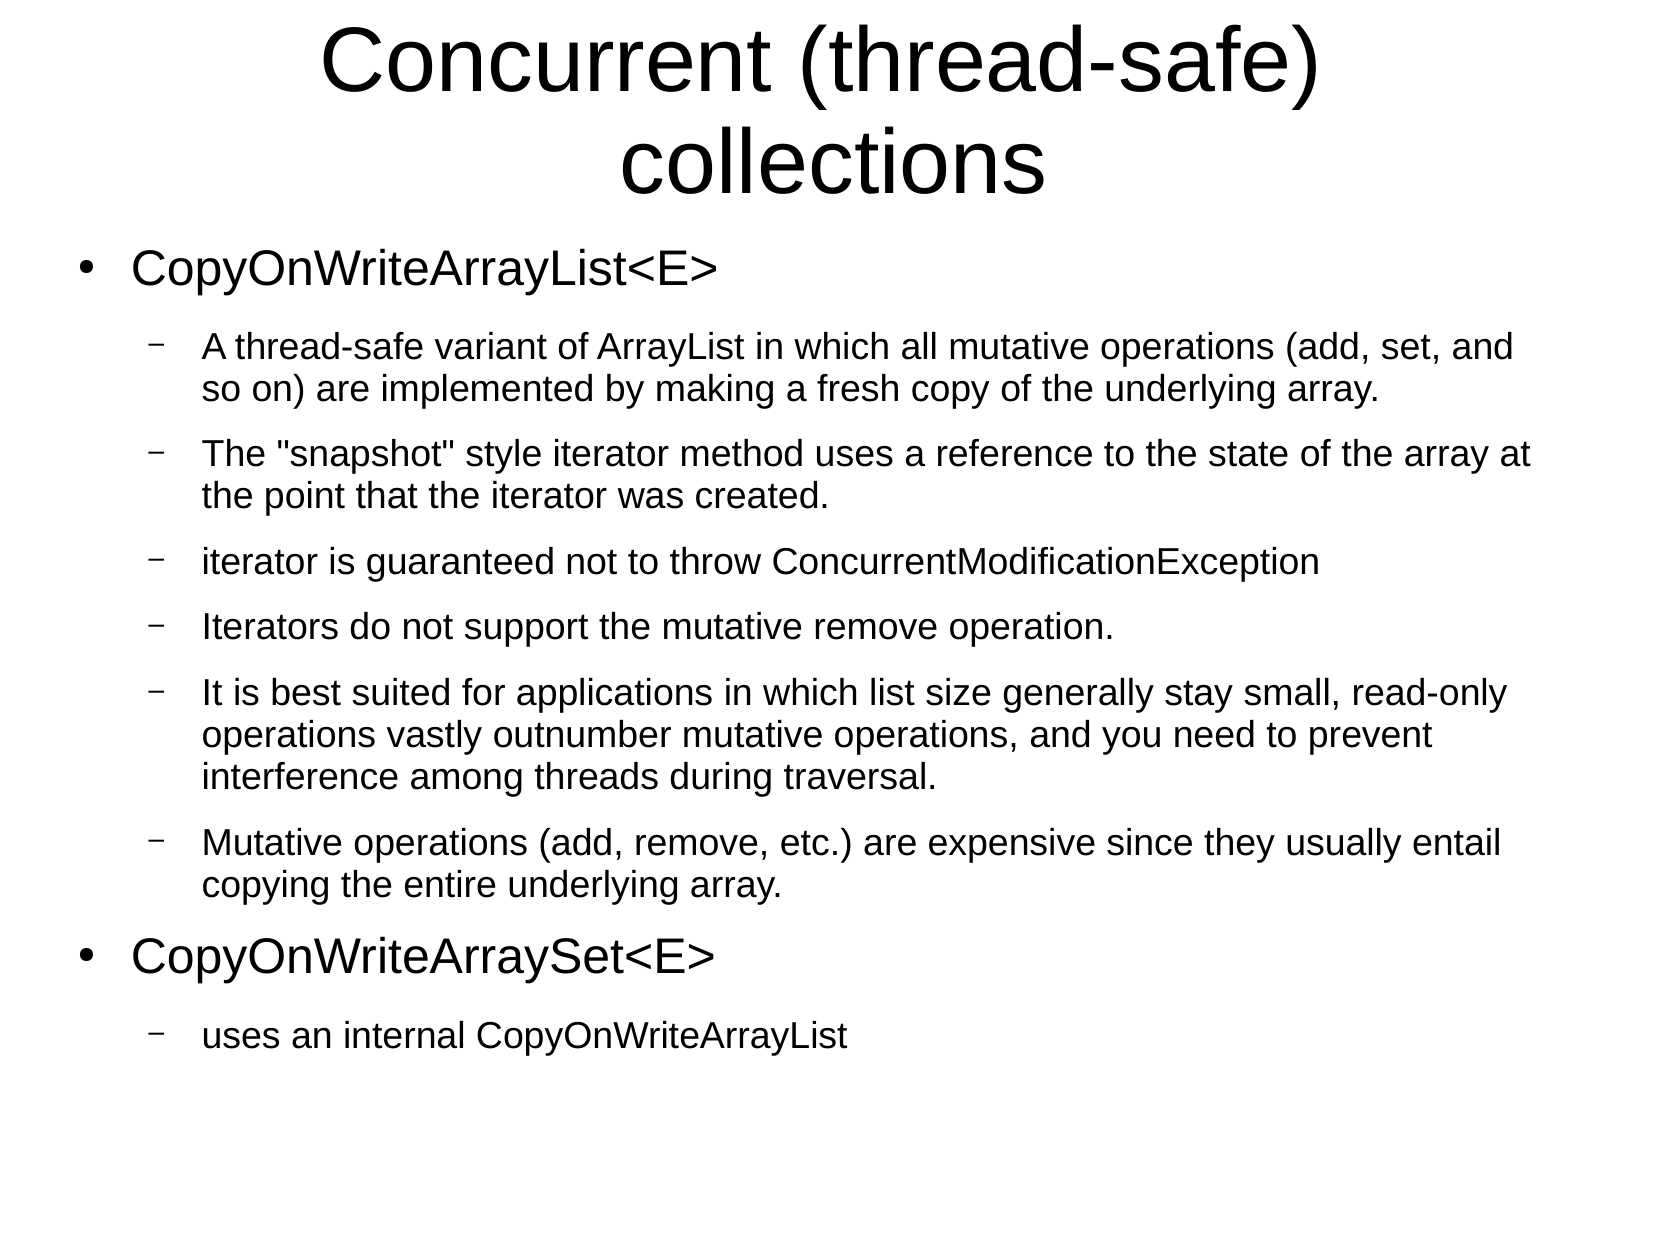

# Concurrent (thread-safe) collections
CopyOnWriteArrayList<E>
A thread-safe variant of ArrayList in which all mutative operations (add, set, and so on) are implemented by making a fresh copy of the underlying array.
The "snapshot" style iterator method uses a reference to the state of the array at the point that the iterator was created.
iterator is guaranteed not to throw ConcurrentModificationException
Iterators do not support the mutative remove operation.
It is best suited for applications in which list size generally stay small, read-only operations vastly outnumber mutative operations, and you need to prevent interference among threads during traversal.
Mutative operations (add, remove, etc.) are expensive since they usually entail copying the entire underlying array.
CopyOnWriteArraySet<E>
uses an internal CopyOnWriteArrayList